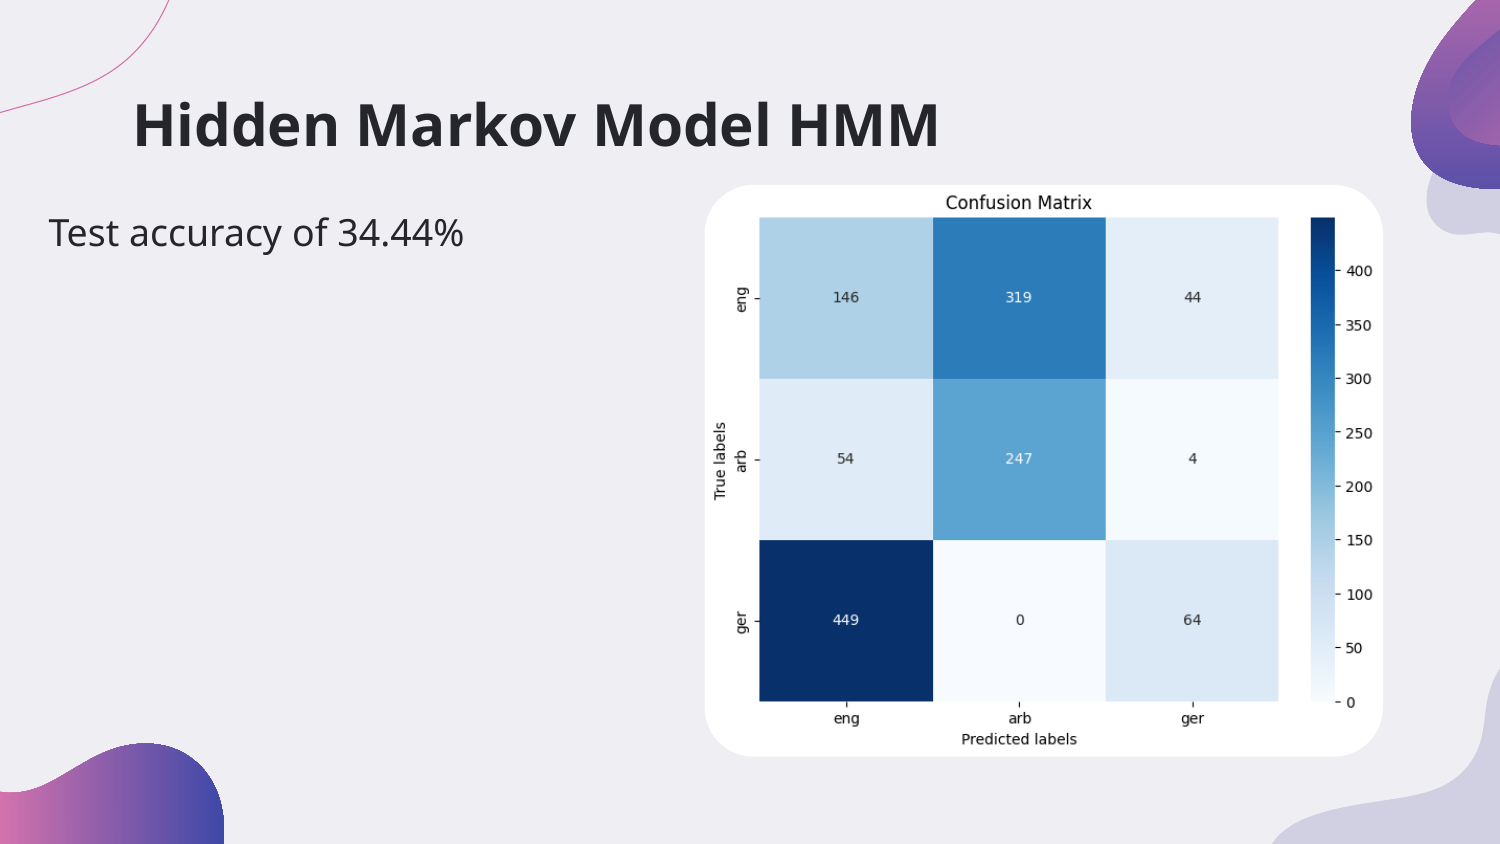

# Hidden Markov Model HMM
Test accuracy of 34.44%